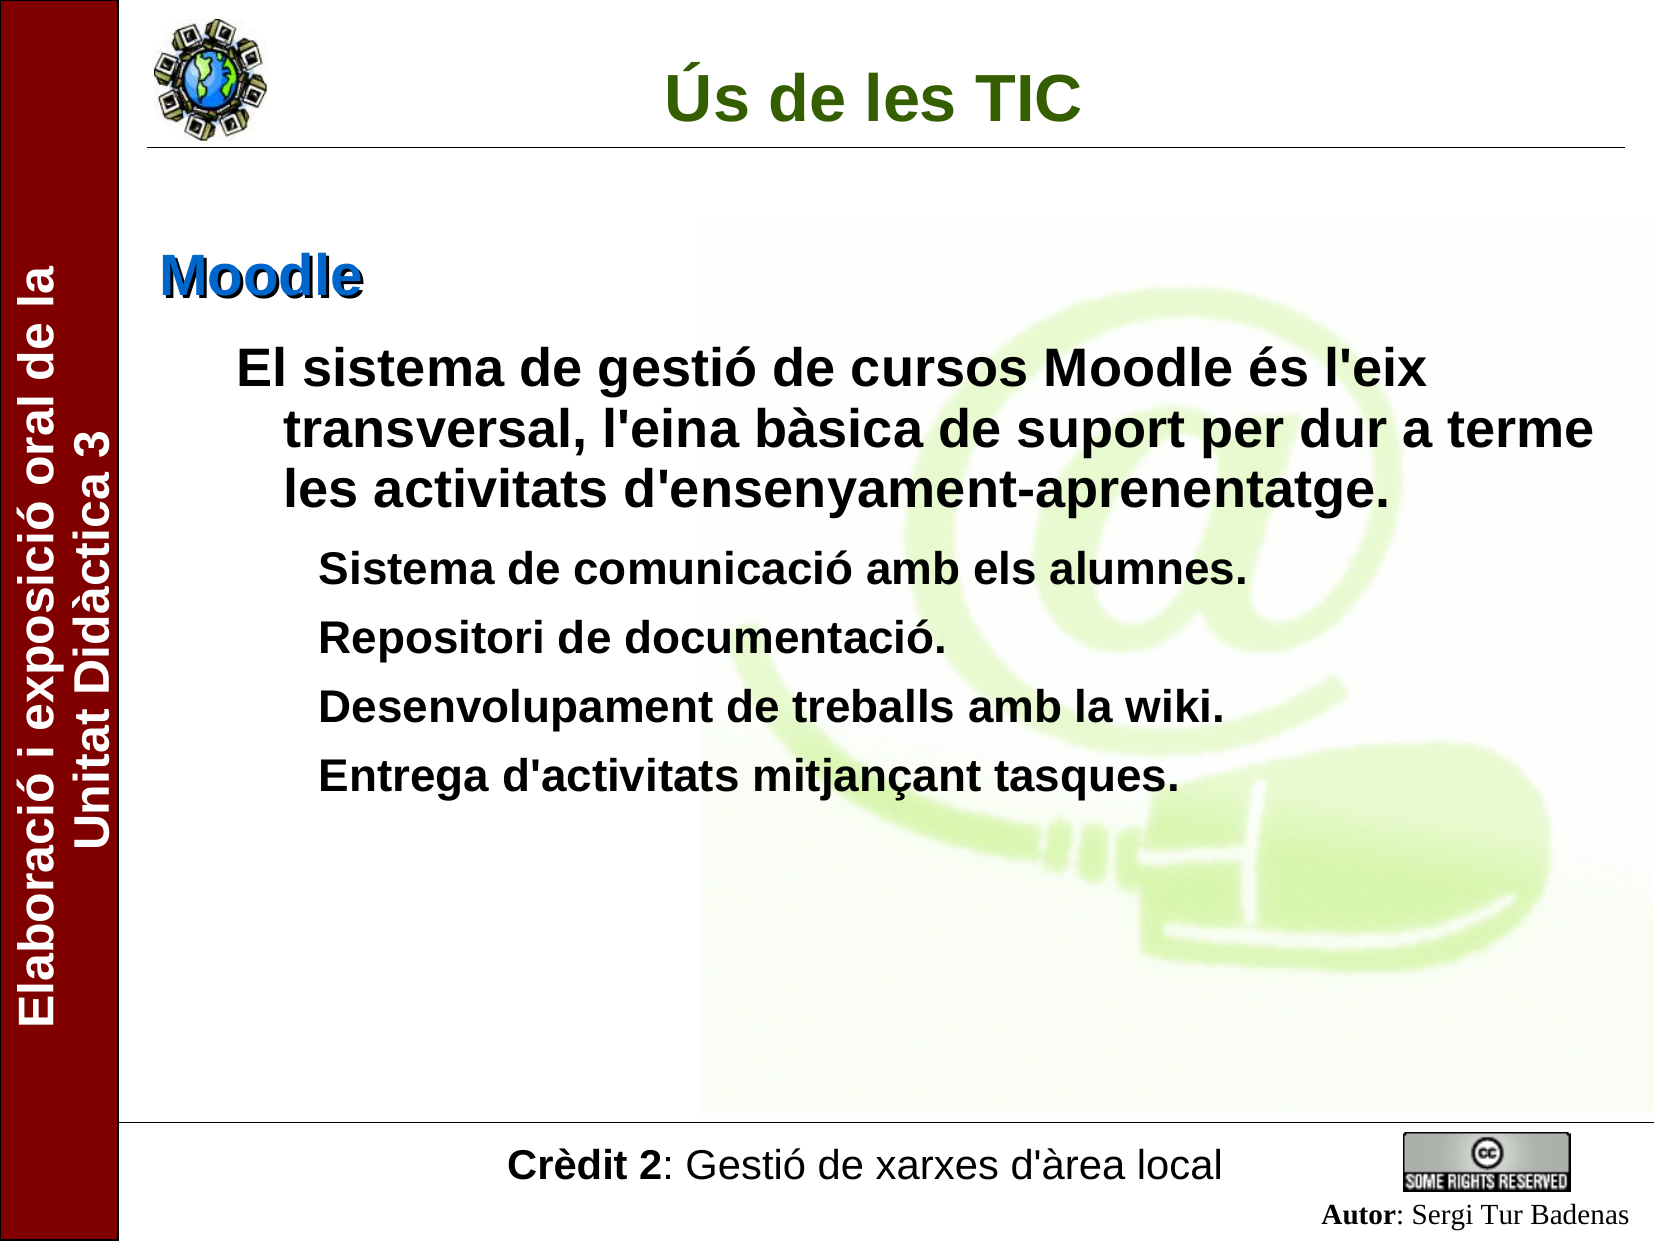

# Ús de les TIC
Moodle
El sistema de gestió de cursos Moodle és l'eix transversal, l'eina bàsica de suport per dur a terme les activitats d'ensenyament-aprenentatge.
Sistema de comunicació amb els alumnes.
Repositori de documentació.
Desenvolupament de treballs amb la wiki.
Entrega d'activitats mitjançant tasques.